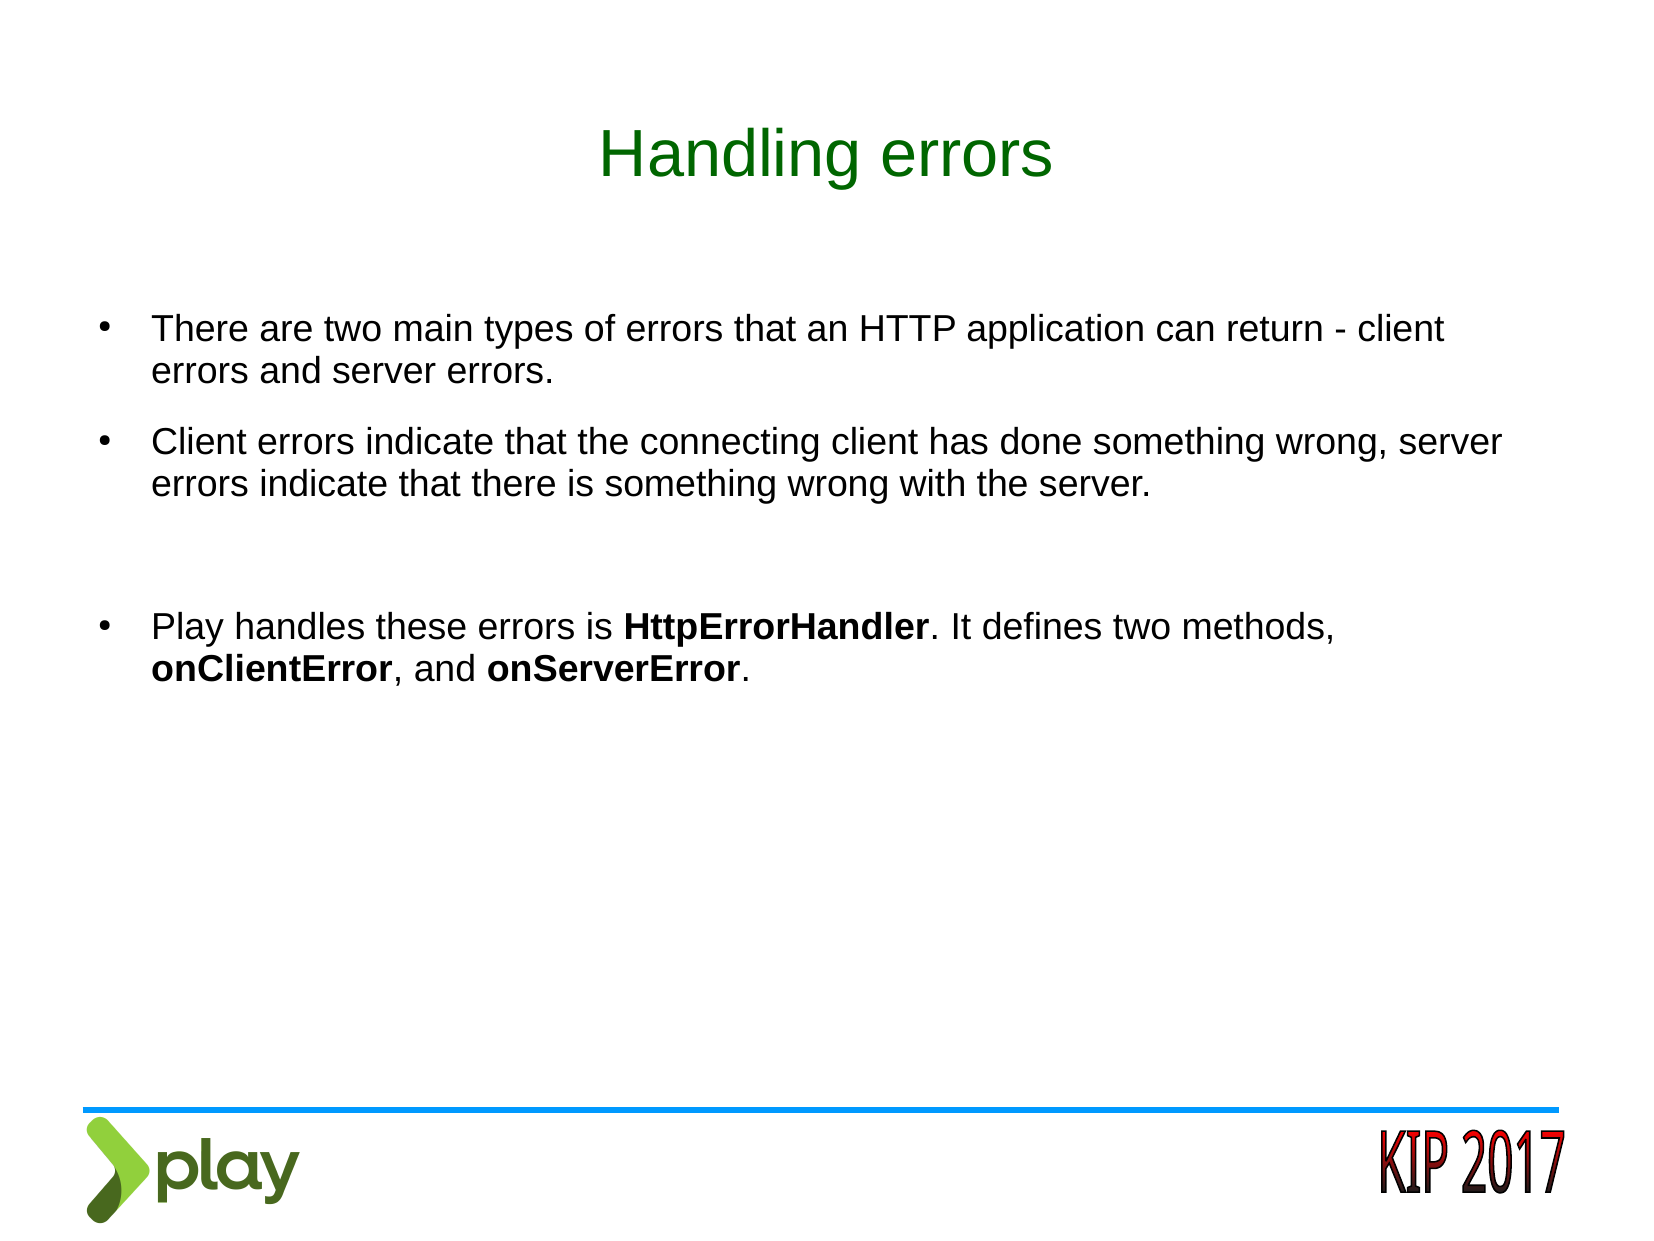

# Handling errors
There are two main types of errors that an HTTP application can return - client errors and server errors.
Client errors indicate that the connecting client has done something wrong, server errors indicate that there is something wrong with the server.
Play handles these errors is HttpErrorHandler. It defines two methods, onClientError, and onServerError.